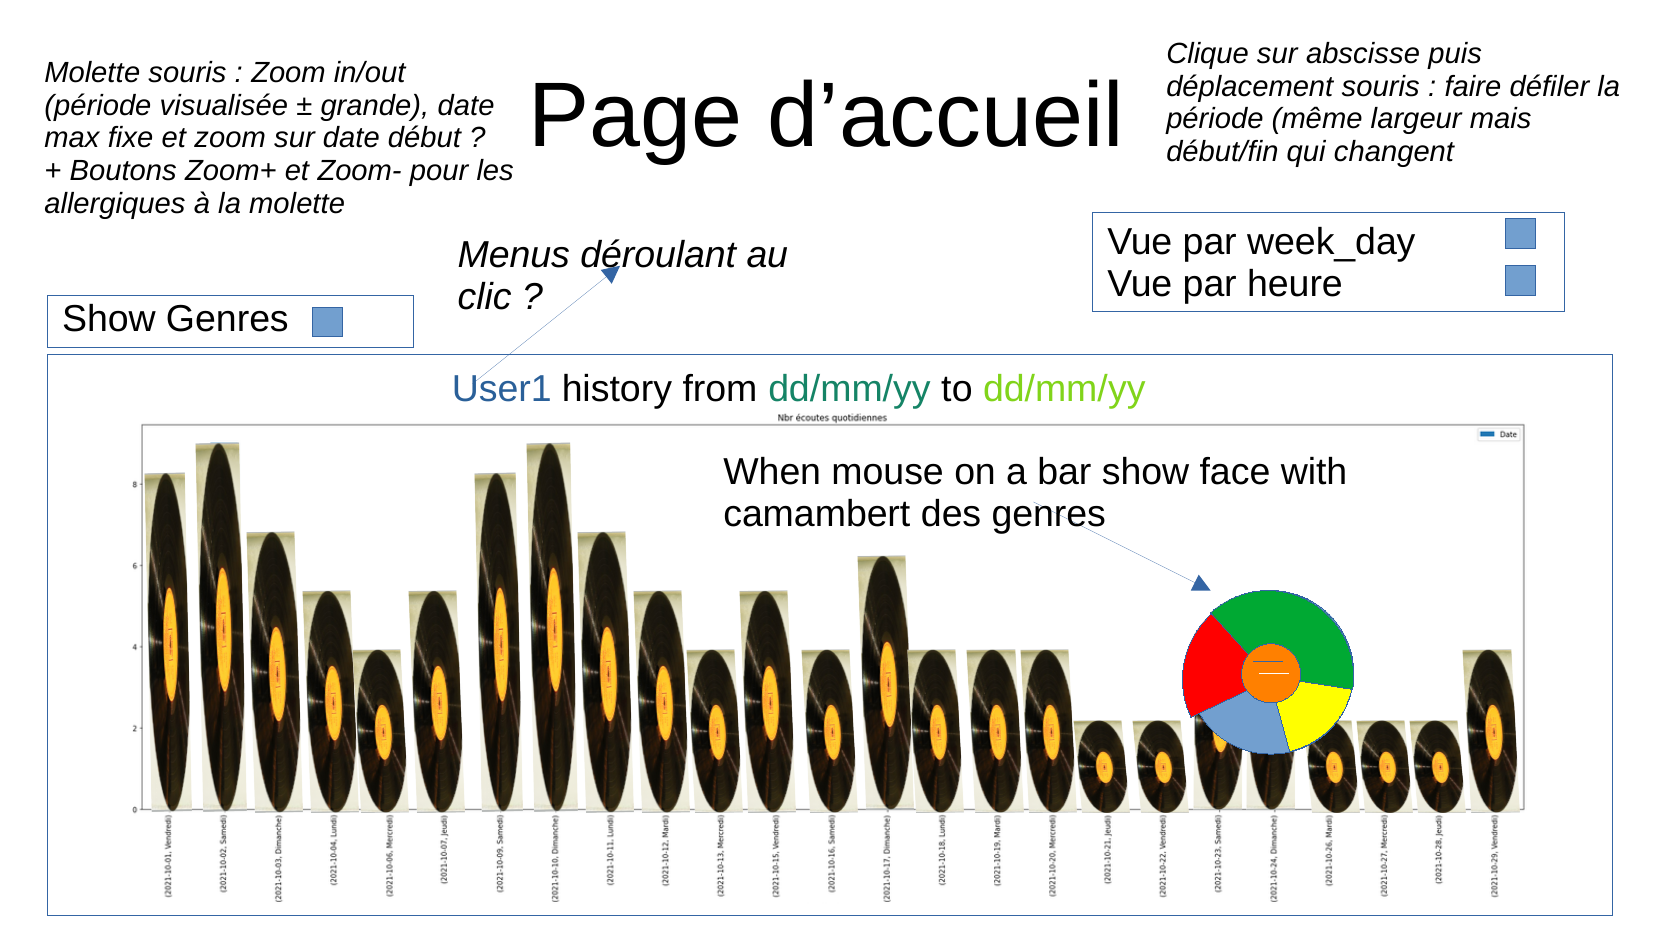

Clique sur abscisse puis déplacement souris : faire défiler la période (même largeur mais début/fin qui changent
# Page d’accueil
Molette souris : Zoom in/out (période visualisée ± grande), date max fixe et zoom sur date début ?
+ Boutons Zoom+ et Zoom- pour les allergiques à la molette
Vue par week_day
Vue par heure
Menus déroulant au clic ?
Show Genres
User1 history from dd/mm/yy to dd/mm/yy
When mouse on a bar show face with camambert des genres